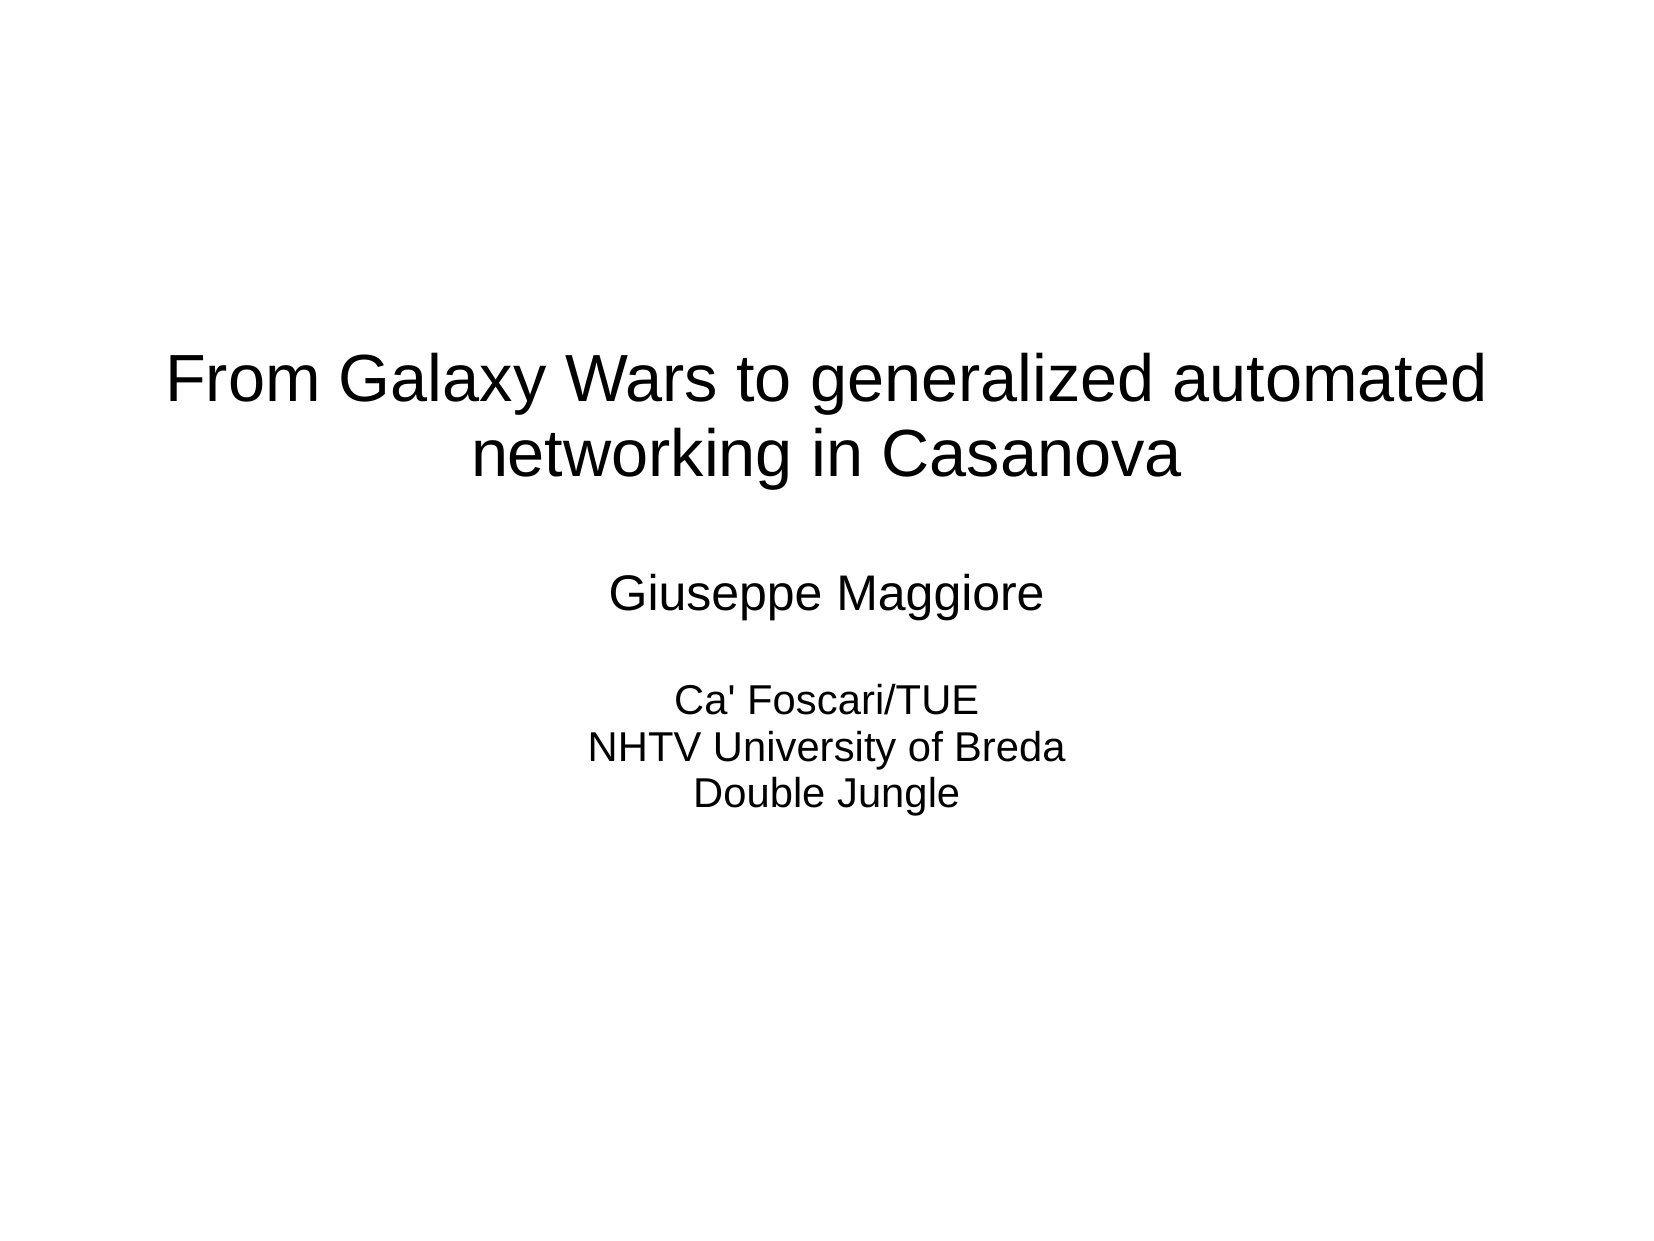

# From Galaxy Wars to generalized automated networking in Casanova
Giuseppe Maggiore
Ca' Foscari/TUE
NHTV University of Breda
Double Jungle